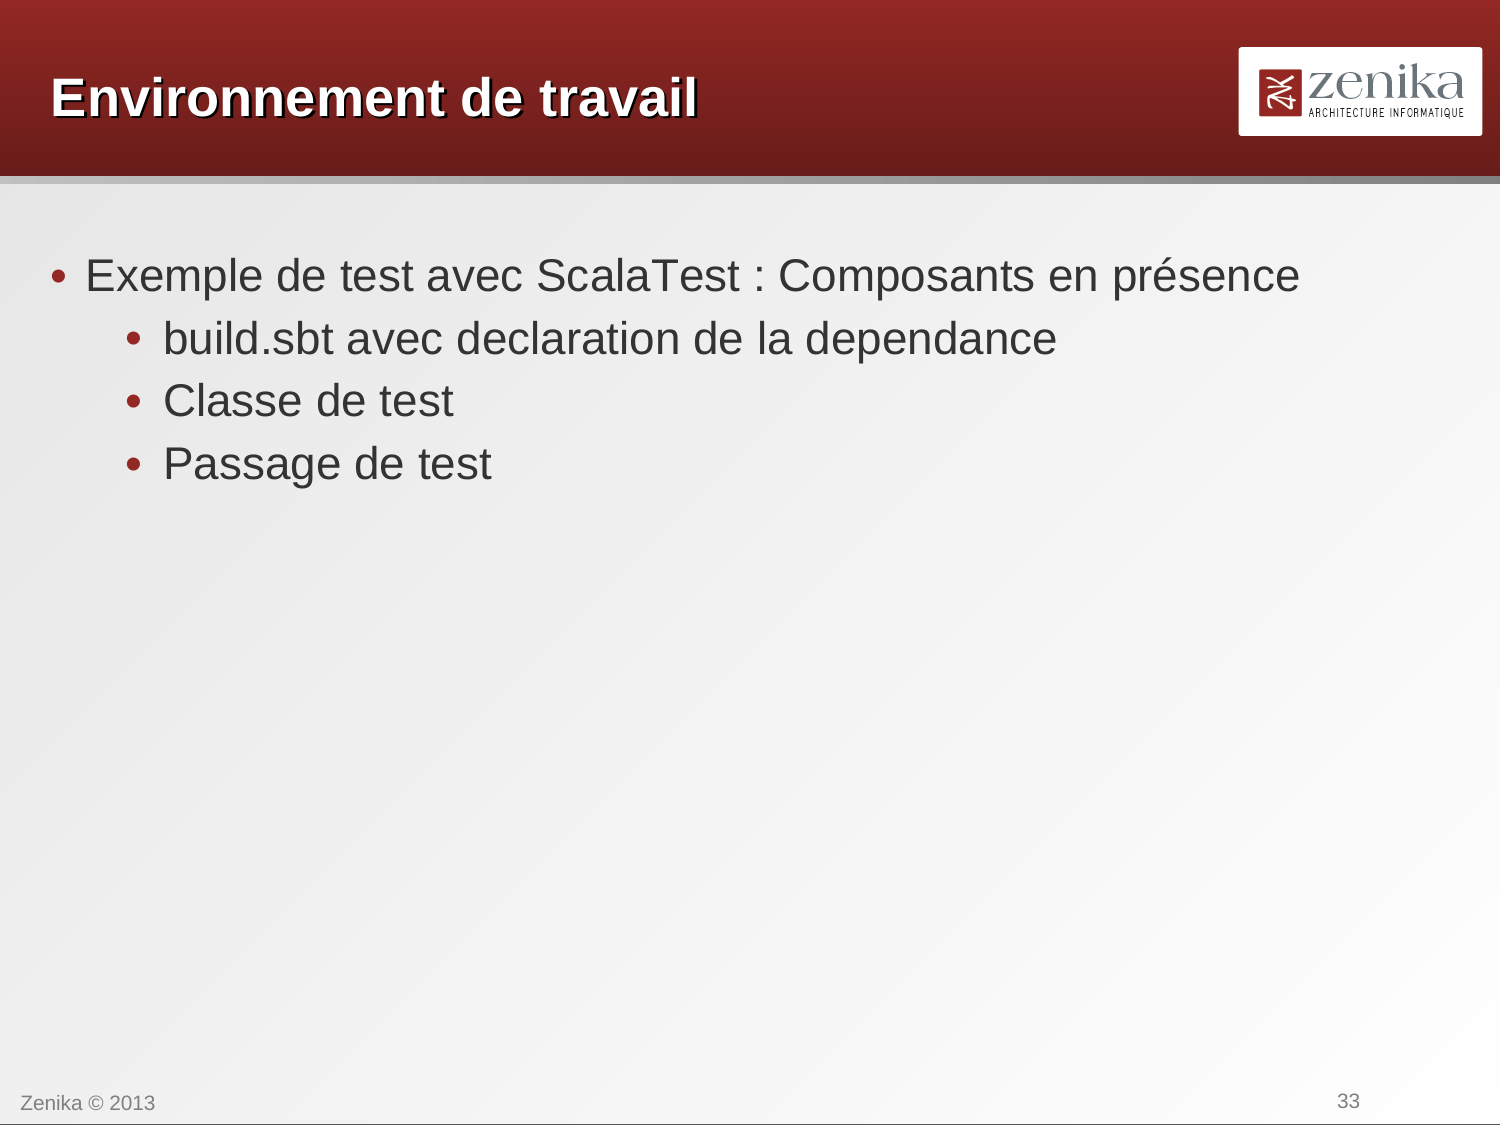

# Environnement de travail
Exemple de test avec ScalaTest : Composants en présence
build.sbt avec declaration de la dependance
Classe de test
Passage de test